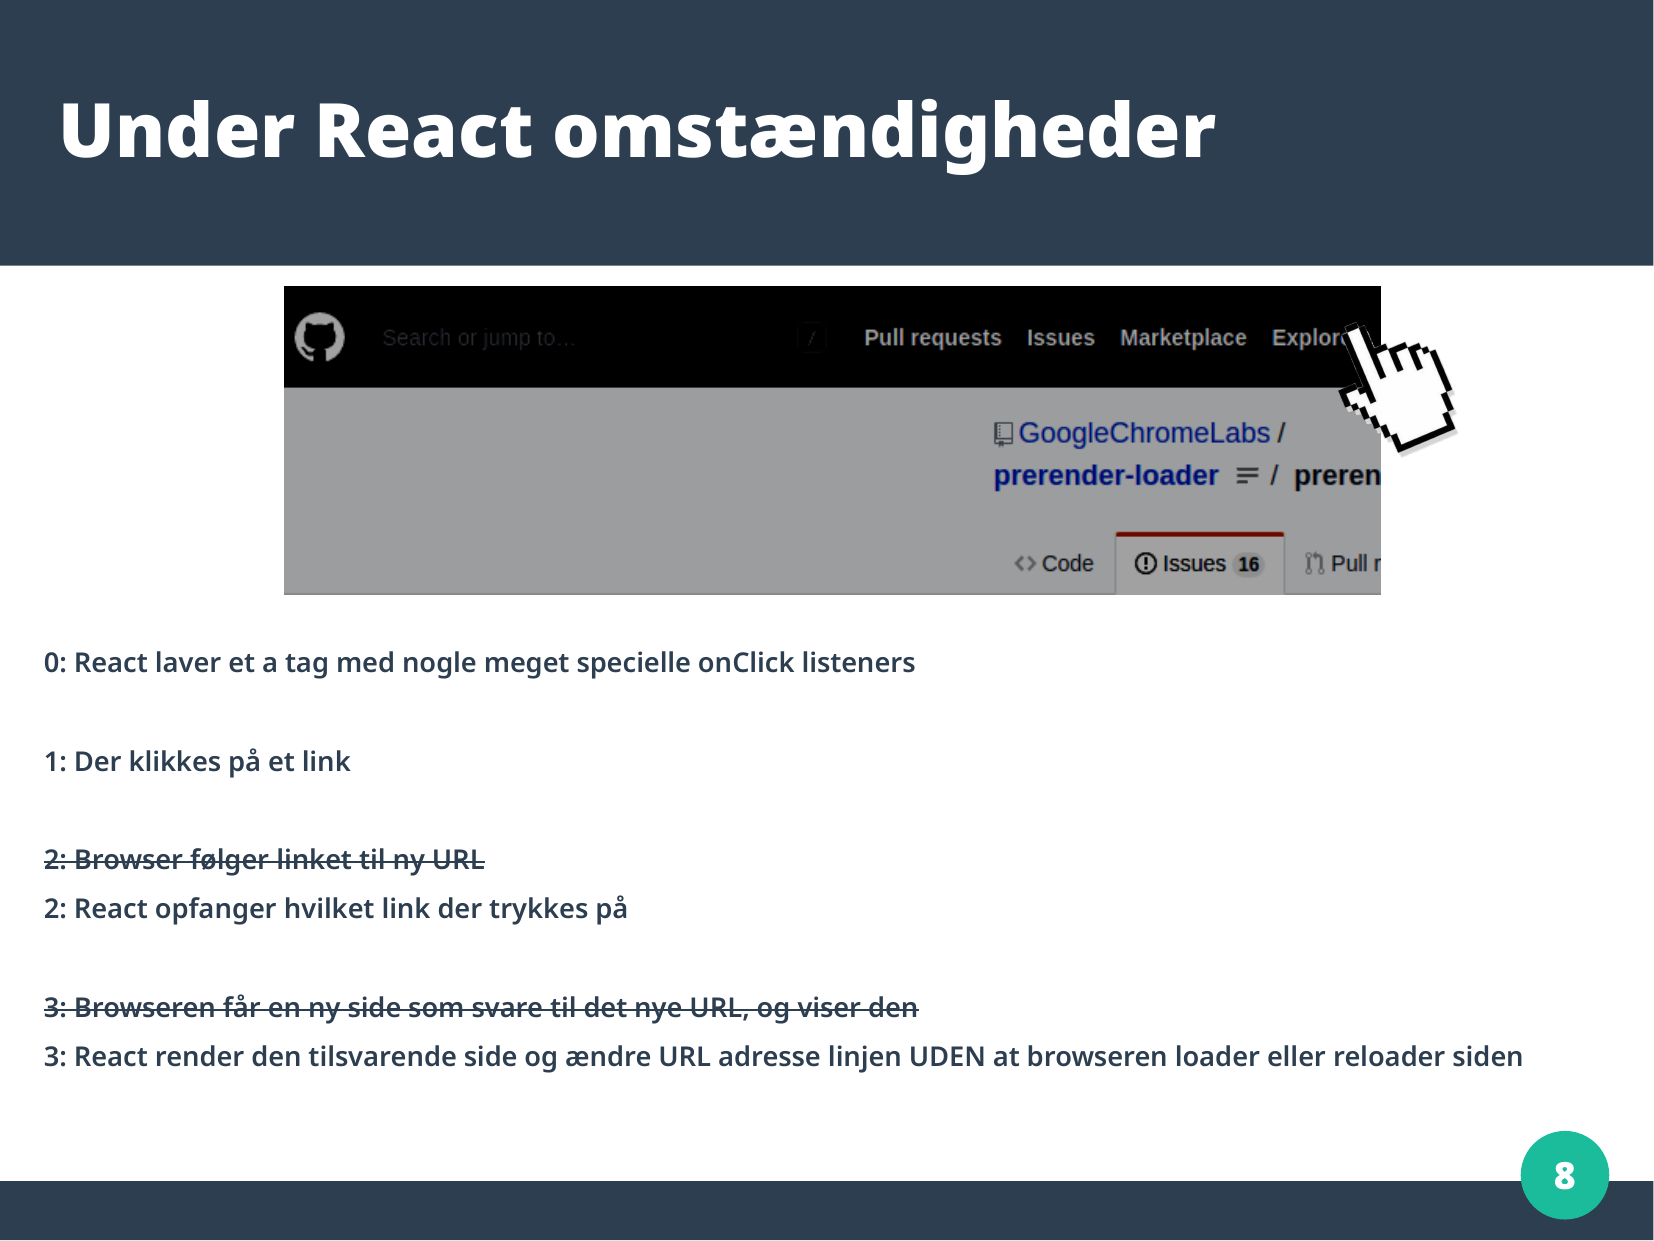

# Under React omstændigheder
0: React laver et a tag med nogle meget specielle onClick listeners
1: Der klikkes på et link
2: Browser følger linket til ny URL
2: React opfanger hvilket link der trykkes på
3: Browseren får en ny side som svare til det nye URL, og viser den
3: React render den tilsvarende side og ændre URL adresse linjen UDEN at browseren loader eller reloader siden
8